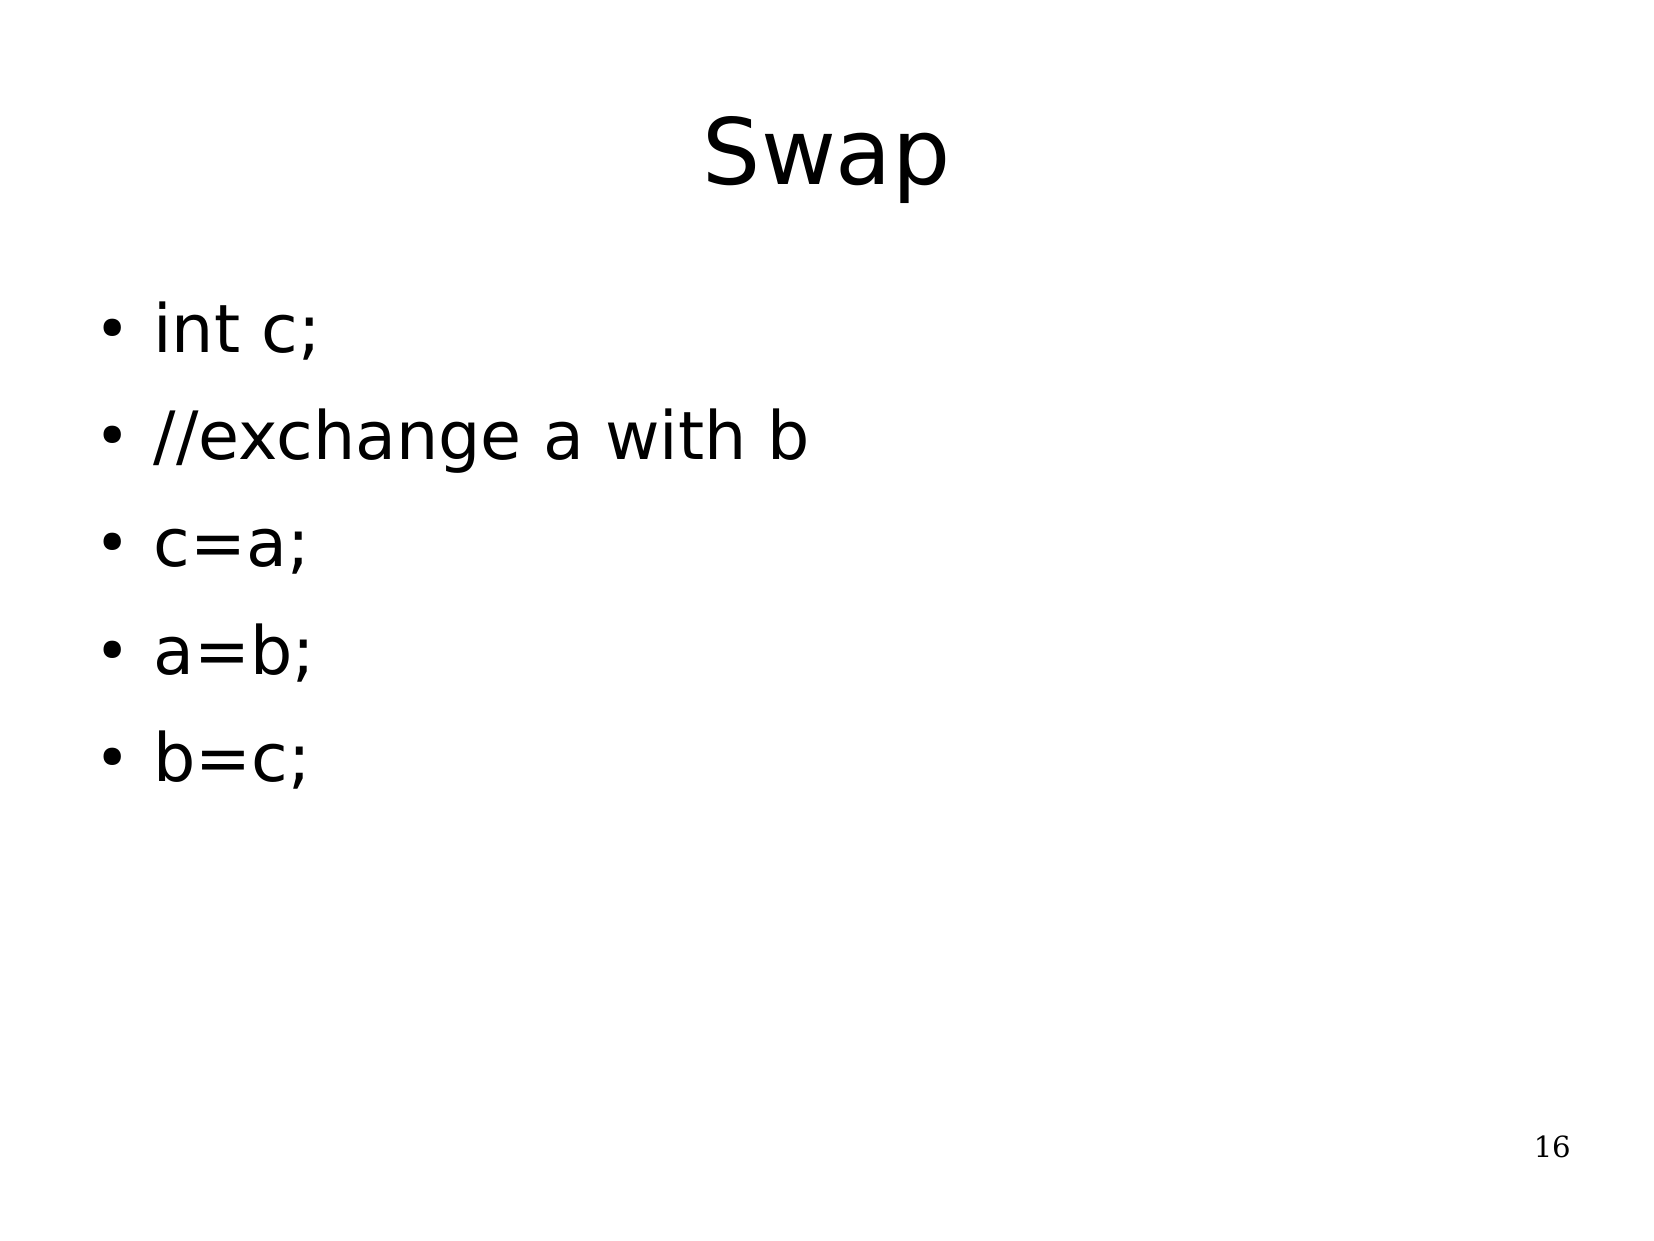

# Swap
int c;
//exchange a with b
c=a;
a=b;
b=c;
16